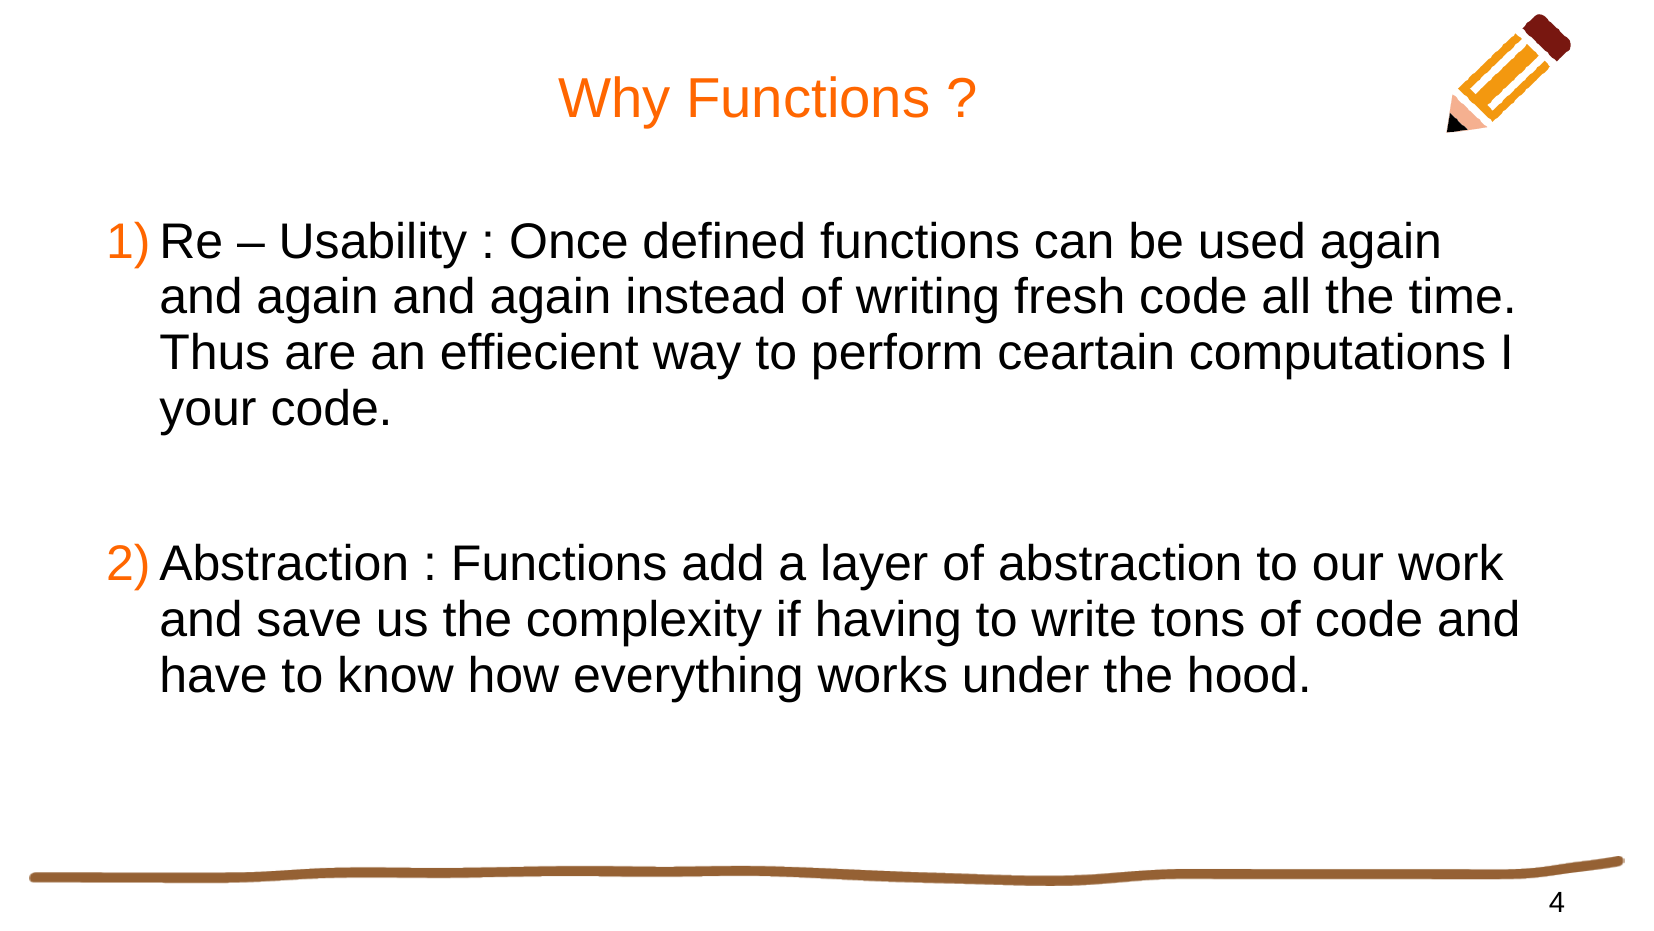

# Why Functions ?
Re – Usability : Once defined functions can be used again and again and again instead of writing fresh code all the time. Thus are an effiecient way to perform ceartain computations I your code.
Abstraction : Functions add a layer of abstraction to our work and save us the complexity if having to write tons of code and have to know how everything works under the hood.
4